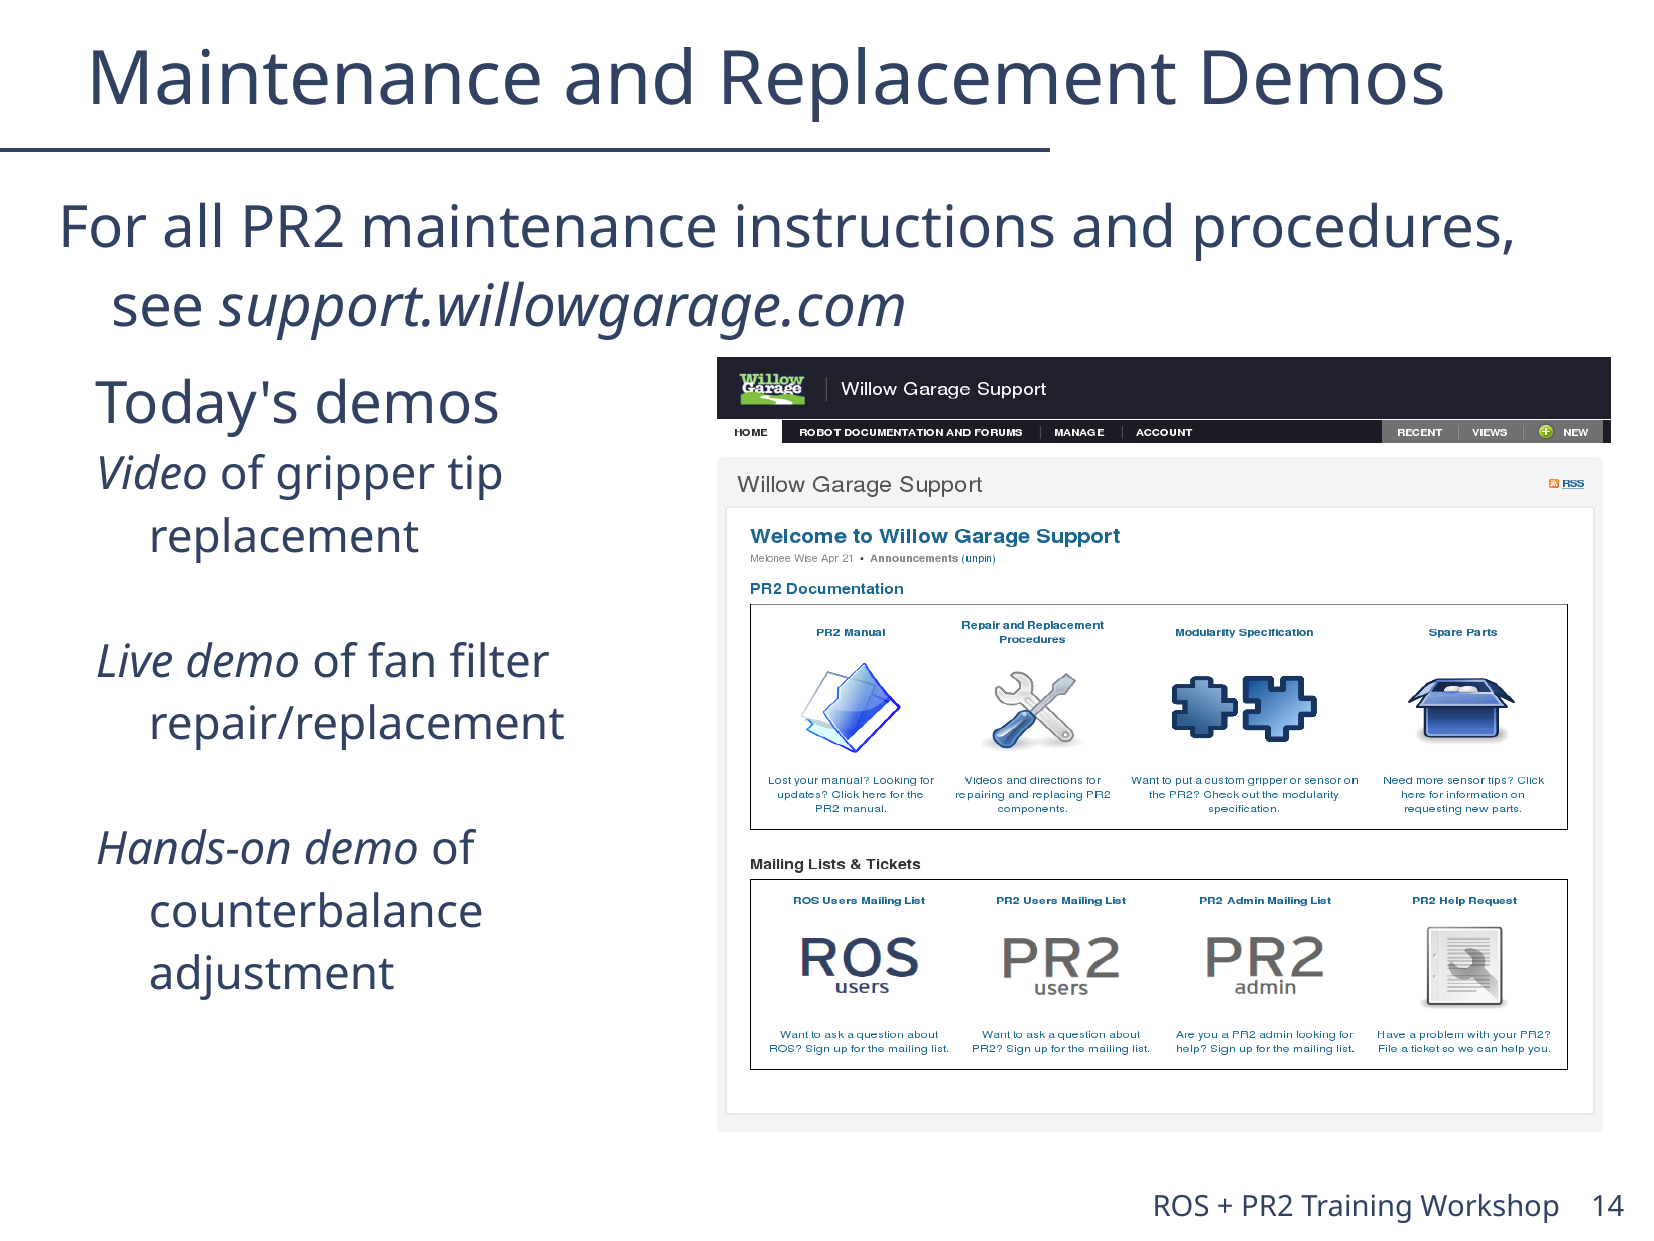

# Maintenance and Replacement Demos
For all PR2 maintenance instructions and procedures, see support.willowgarage.com
Today's demos
Video of gripper tip replacement
Live demo of fan filter repair/replacement
Hands-on demo of counterbalance adjustment
<See support.willowgarage.com for maintenance and repair>